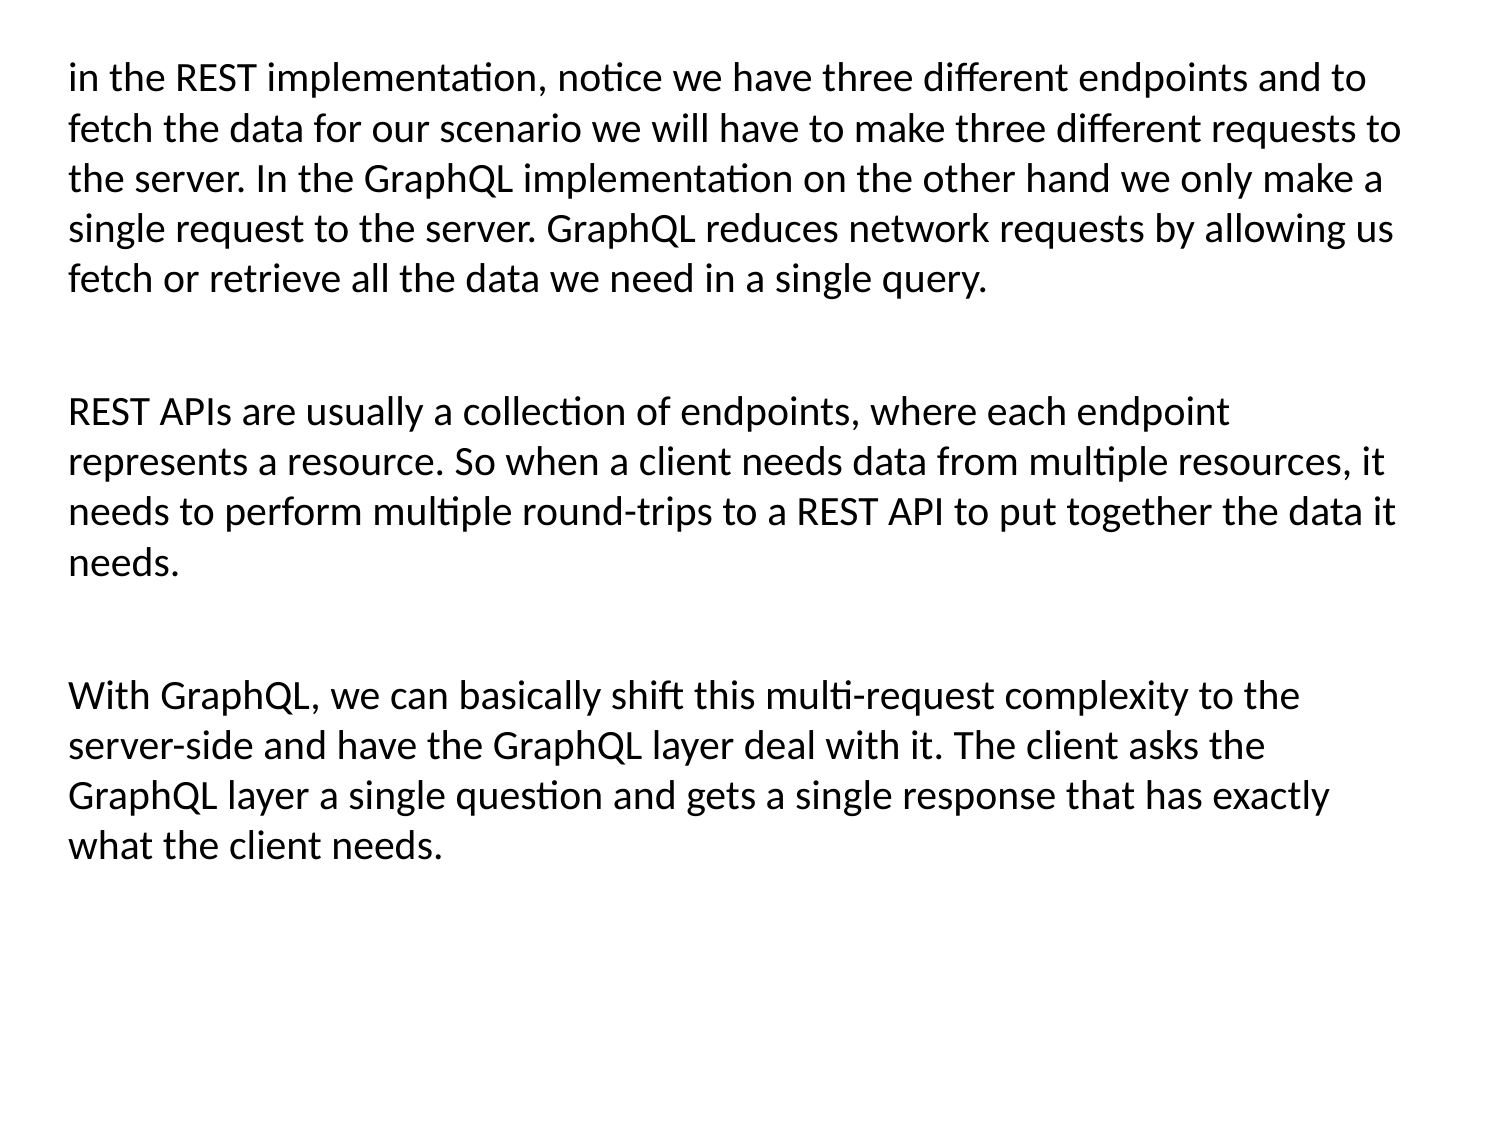

# in the REST implementation, notice we have three different endpoints and to fetch the data for our scenario we will have to make three different requests to the server. In the GraphQL implementation on the other hand we only make a single request to the server. GraphQL reduces network requests by allowing us fetch or retrieve all the data we need in a single query.
REST APIs are usually a collection of endpoints, where each endpoint represents a resource. So when a client needs data from multiple resources, it needs to perform multiple round-trips to a REST API to put together the data it needs.
With GraphQL, we can basically shift this multi-request complexity to the server-side and have the GraphQL layer deal with it. The client asks the GraphQL layer a single question and gets a single response that has exactly what the client needs.